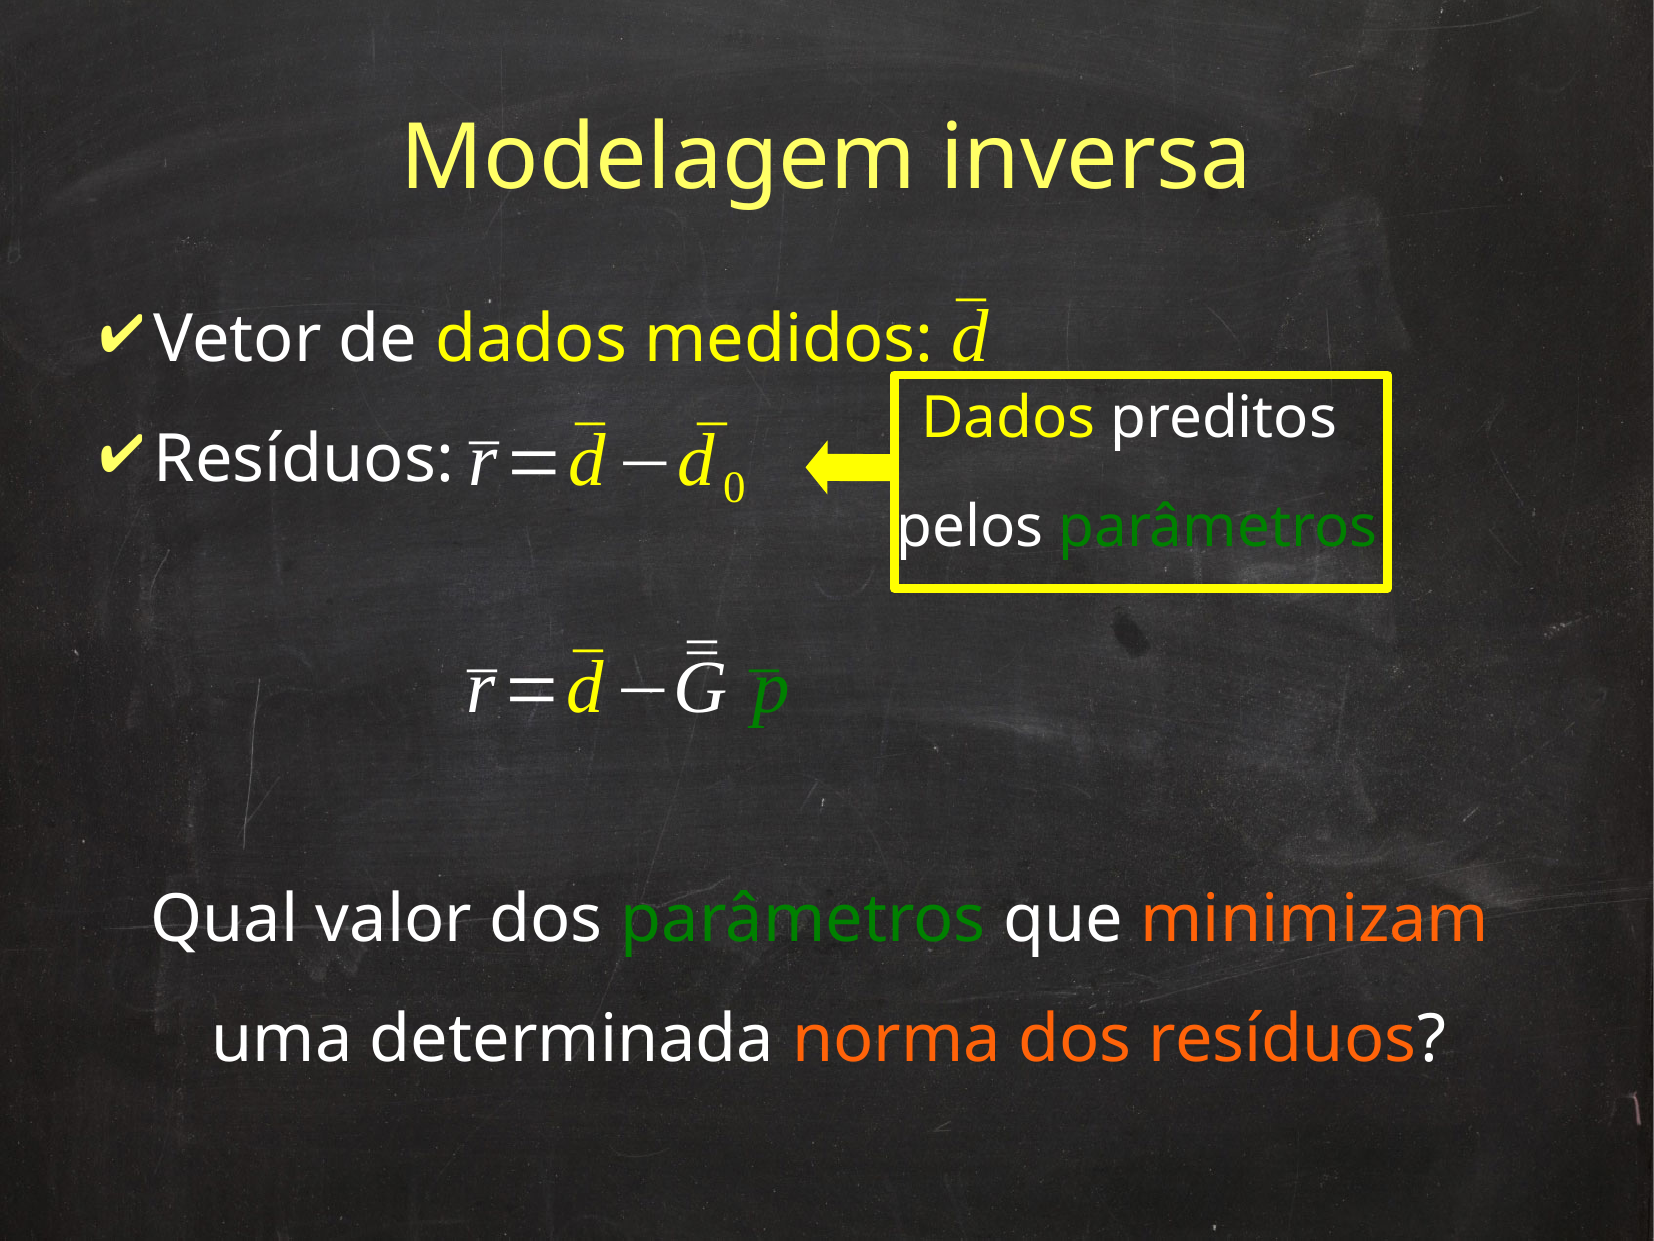

# Modelagem inversa
Vetor de dados medidos:
Resíduos:
Dados preditos
pelos parâmetros
Qual valor dos parâmetros que minimizam
uma determinada norma dos resíduos?